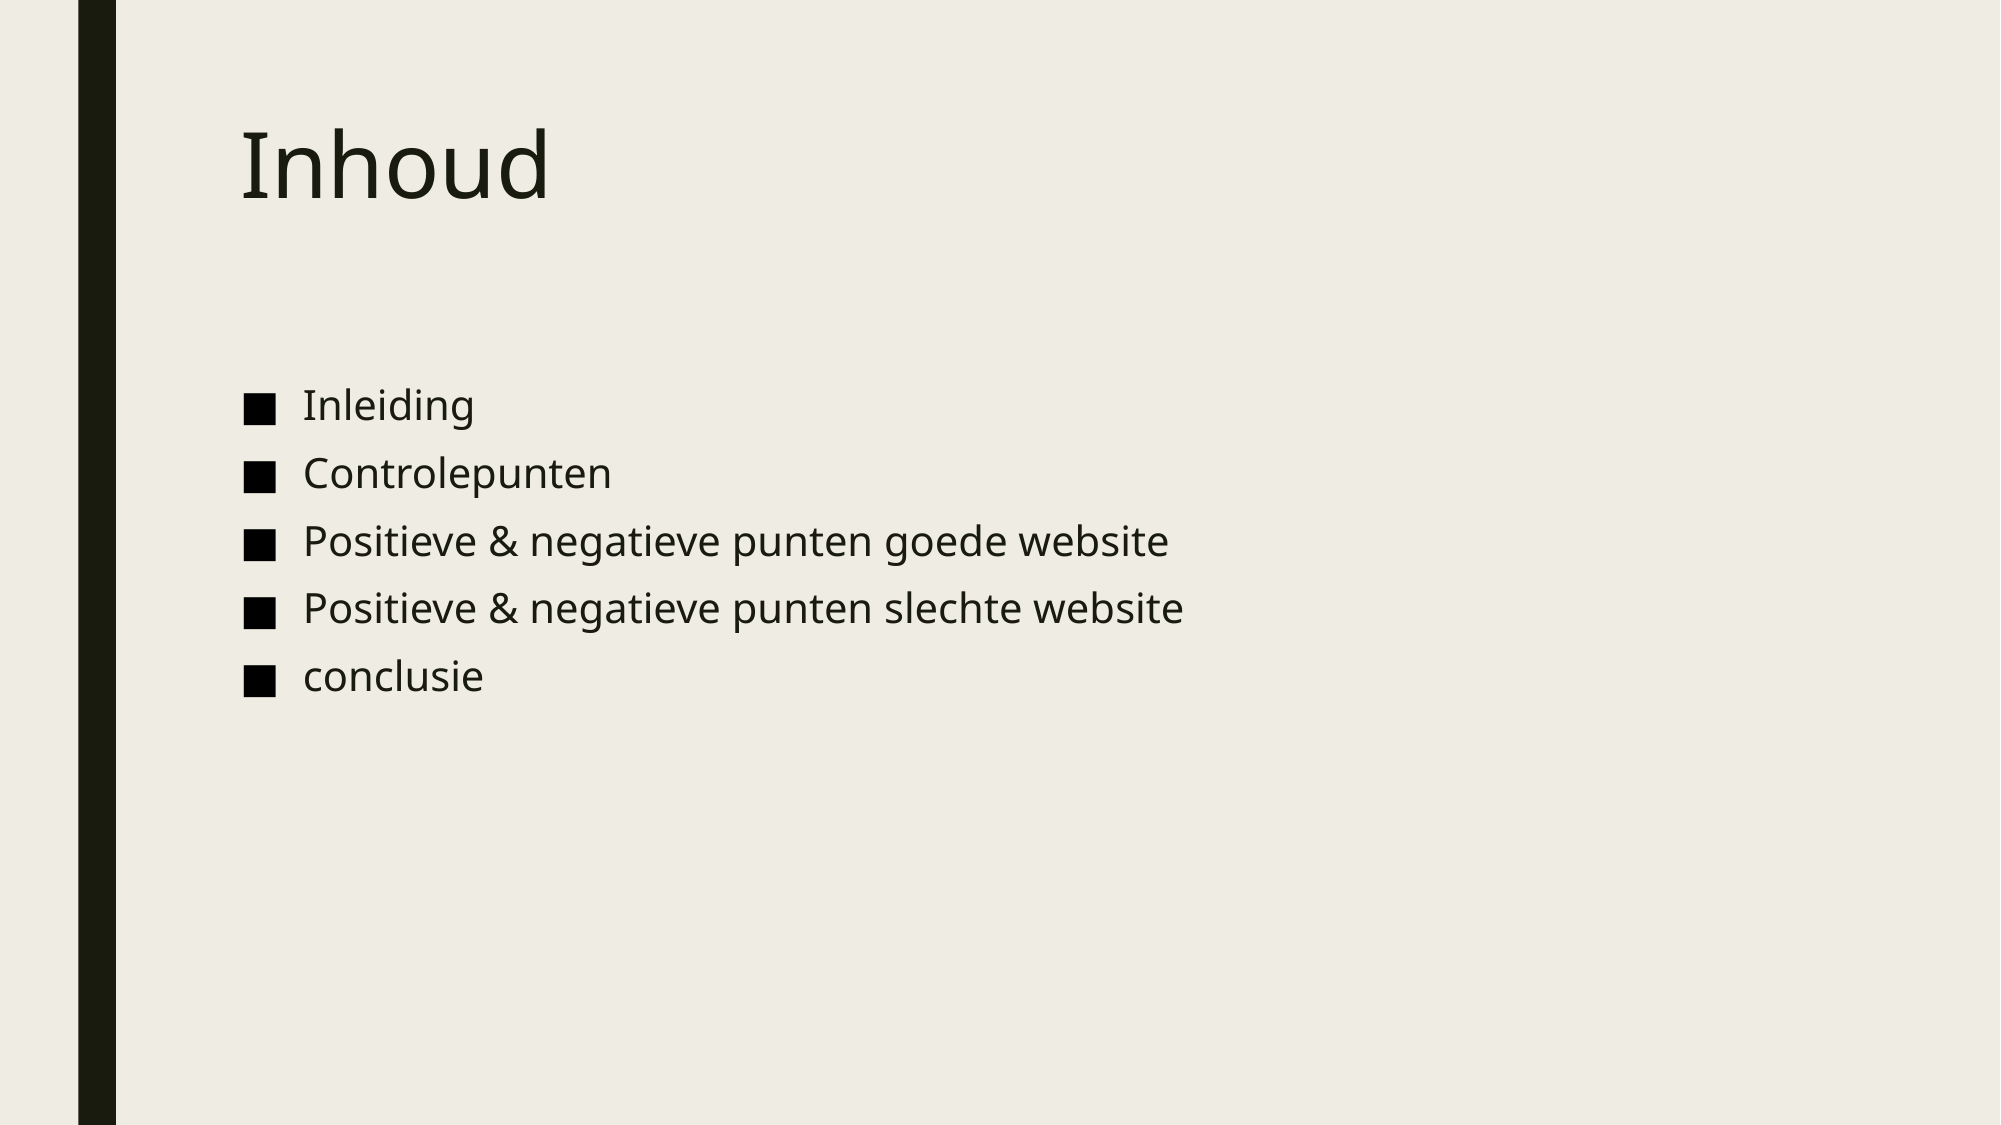

# Inhoud
Inleiding
Controlepunten
Positieve & negatieve punten goede website
Positieve & negatieve punten slechte website
conclusie